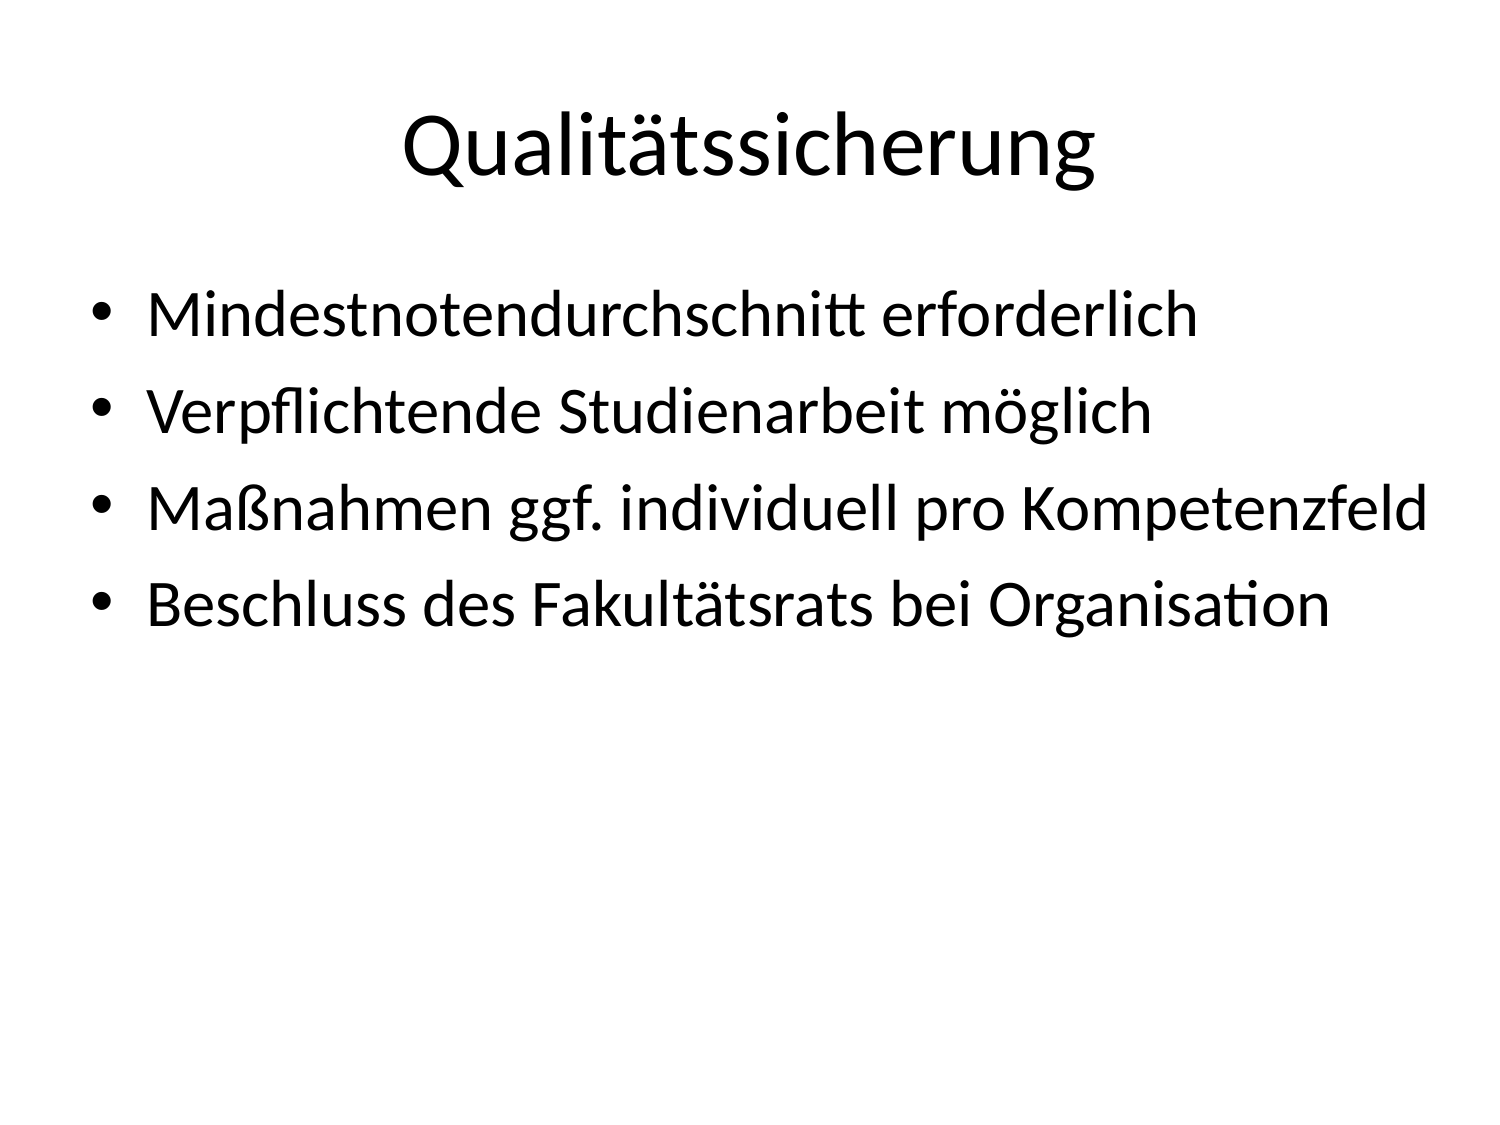

# Qualitätssicherung
Mindestnotendurchschnitt erforderlich
Verpflichtende Studienarbeit möglich
Maßnahmen ggf. individuell pro Kompetenzfeld
Beschluss des Fakultätsrats bei Organisation